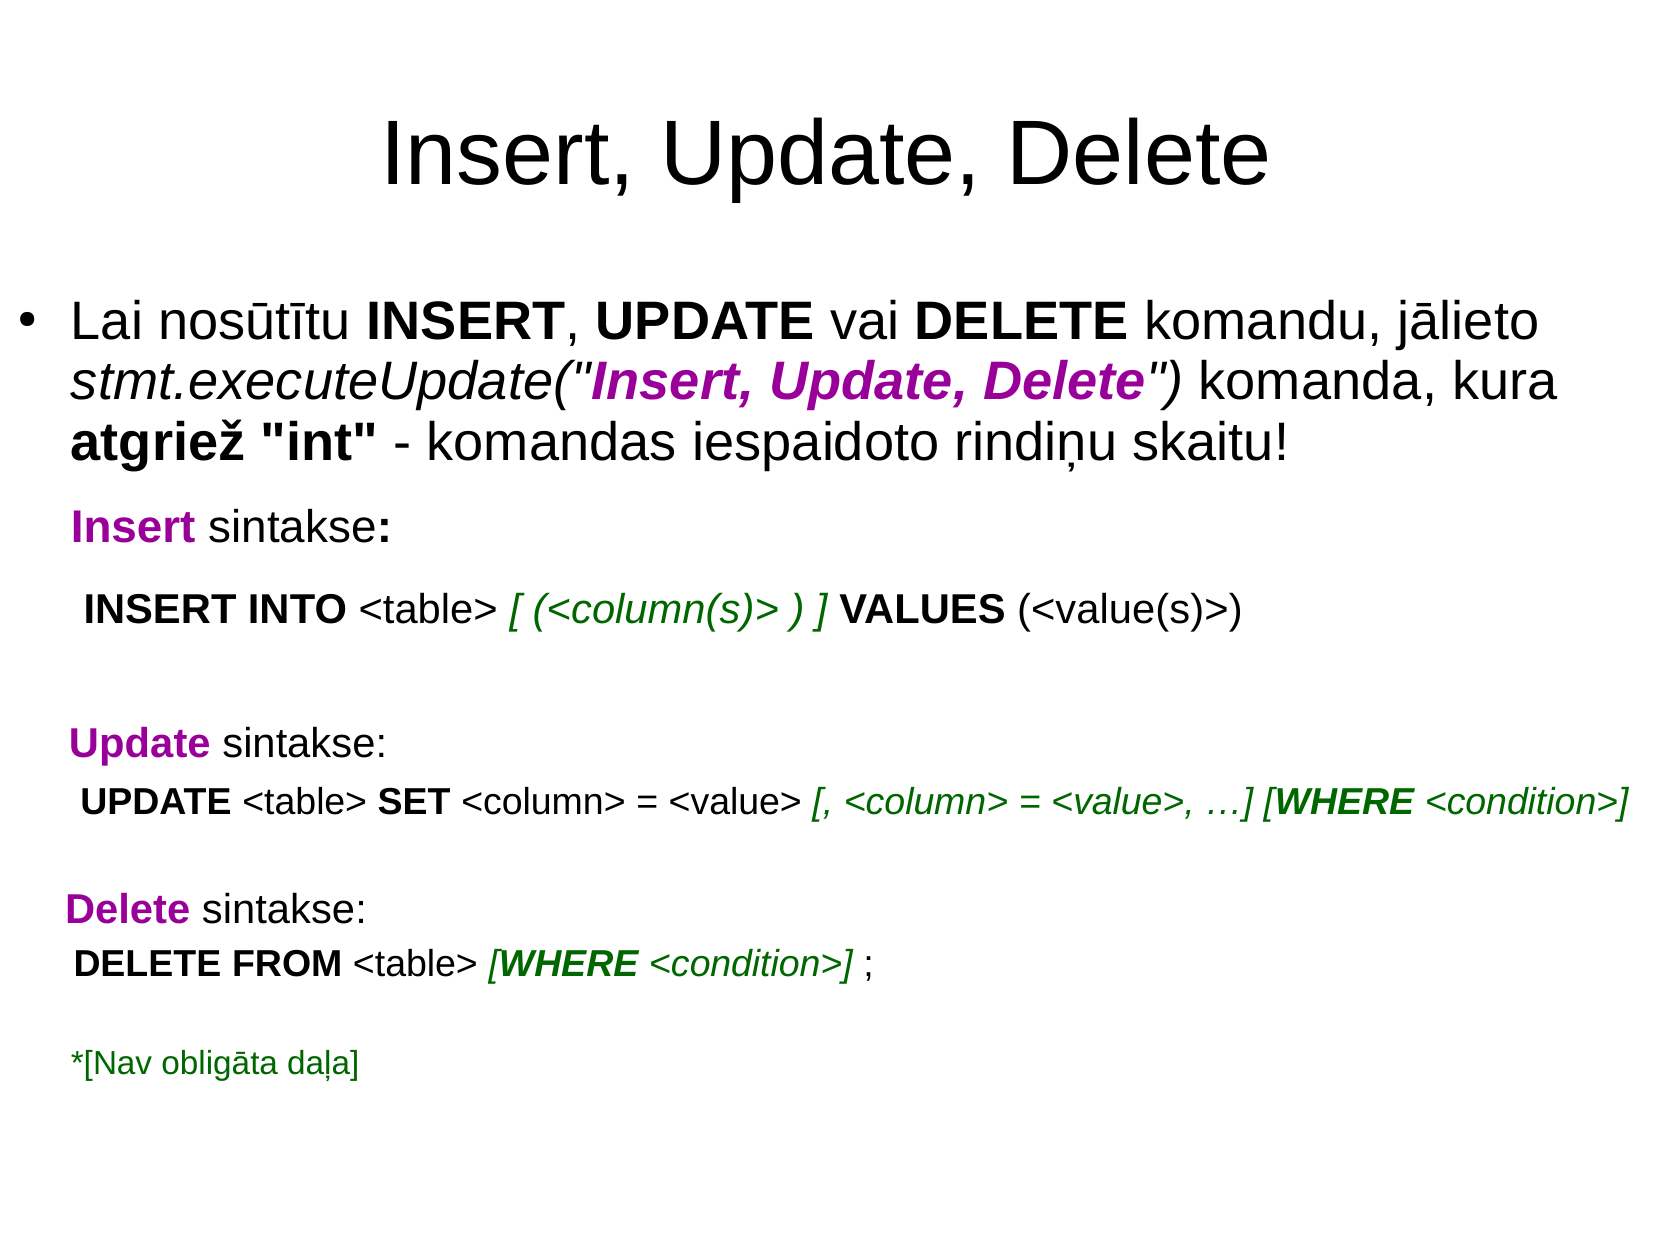

# Insert, Update, Delete
Lai nosūtītu INSERT, UPDATE vai DELETE komandu, jālieto stmt.executeUpdate("Insert, Update, Delete") komanda, kura atgriež "int" - komandas iespaidoto rindiņu skaitu!
Insert sintakse:
 INSERT INTO <table> [ (<column(s)> ) ] VALUES (<value(s)>)
 Update sintakse:
 UPDATE <table> SET <column> = <value> [, <column> = <value>, …] [WHERE <condition>]
 Delete sintakse:
 DELETE FROM <table> [WHERE <condition>] ;
*[Nav obligāta daļa]